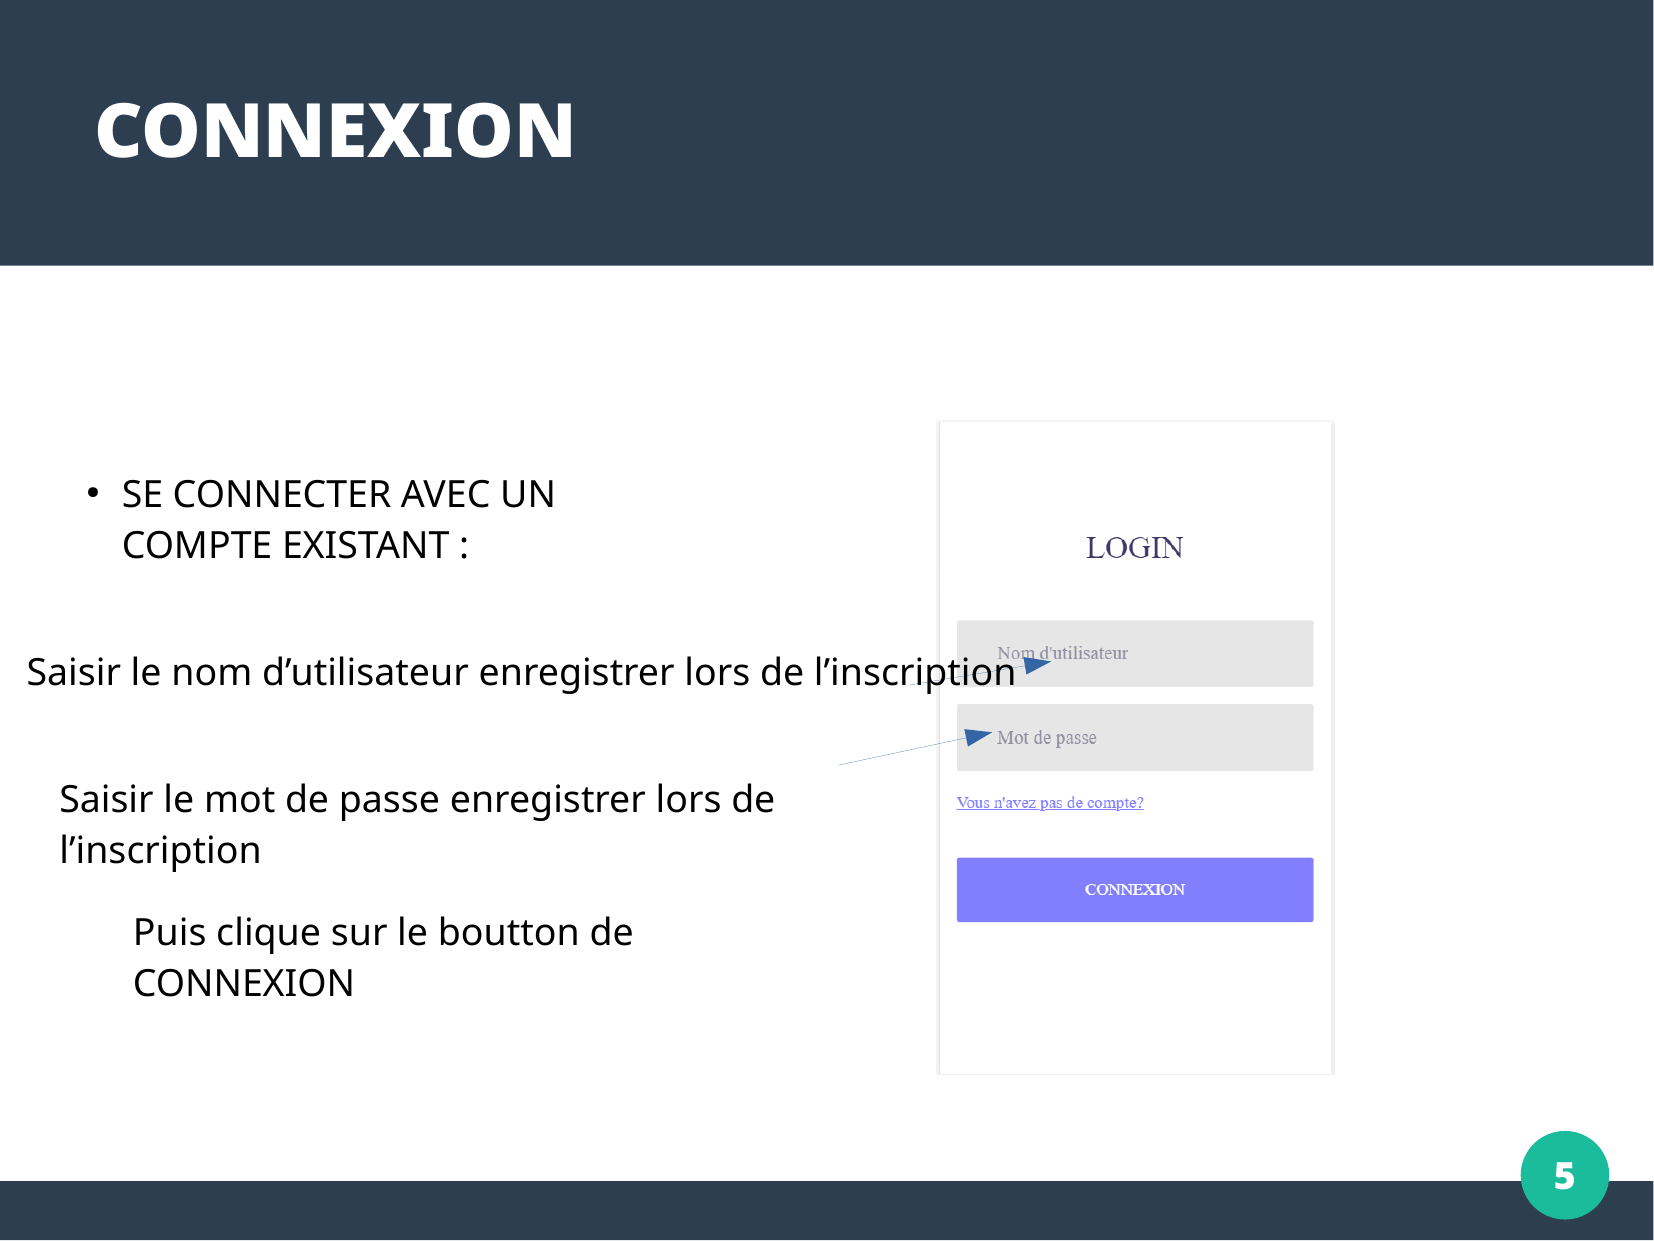

# CONNEXION
SE CONNECTER AVEC UN COMPTE EXISTANT :
Saisir le nom d’utilisateur enregistrer lors de l’inscription
Saisir le mot de passe enregistrer lors de l’inscription
Puis clique sur le boutton de CONNEXION
5